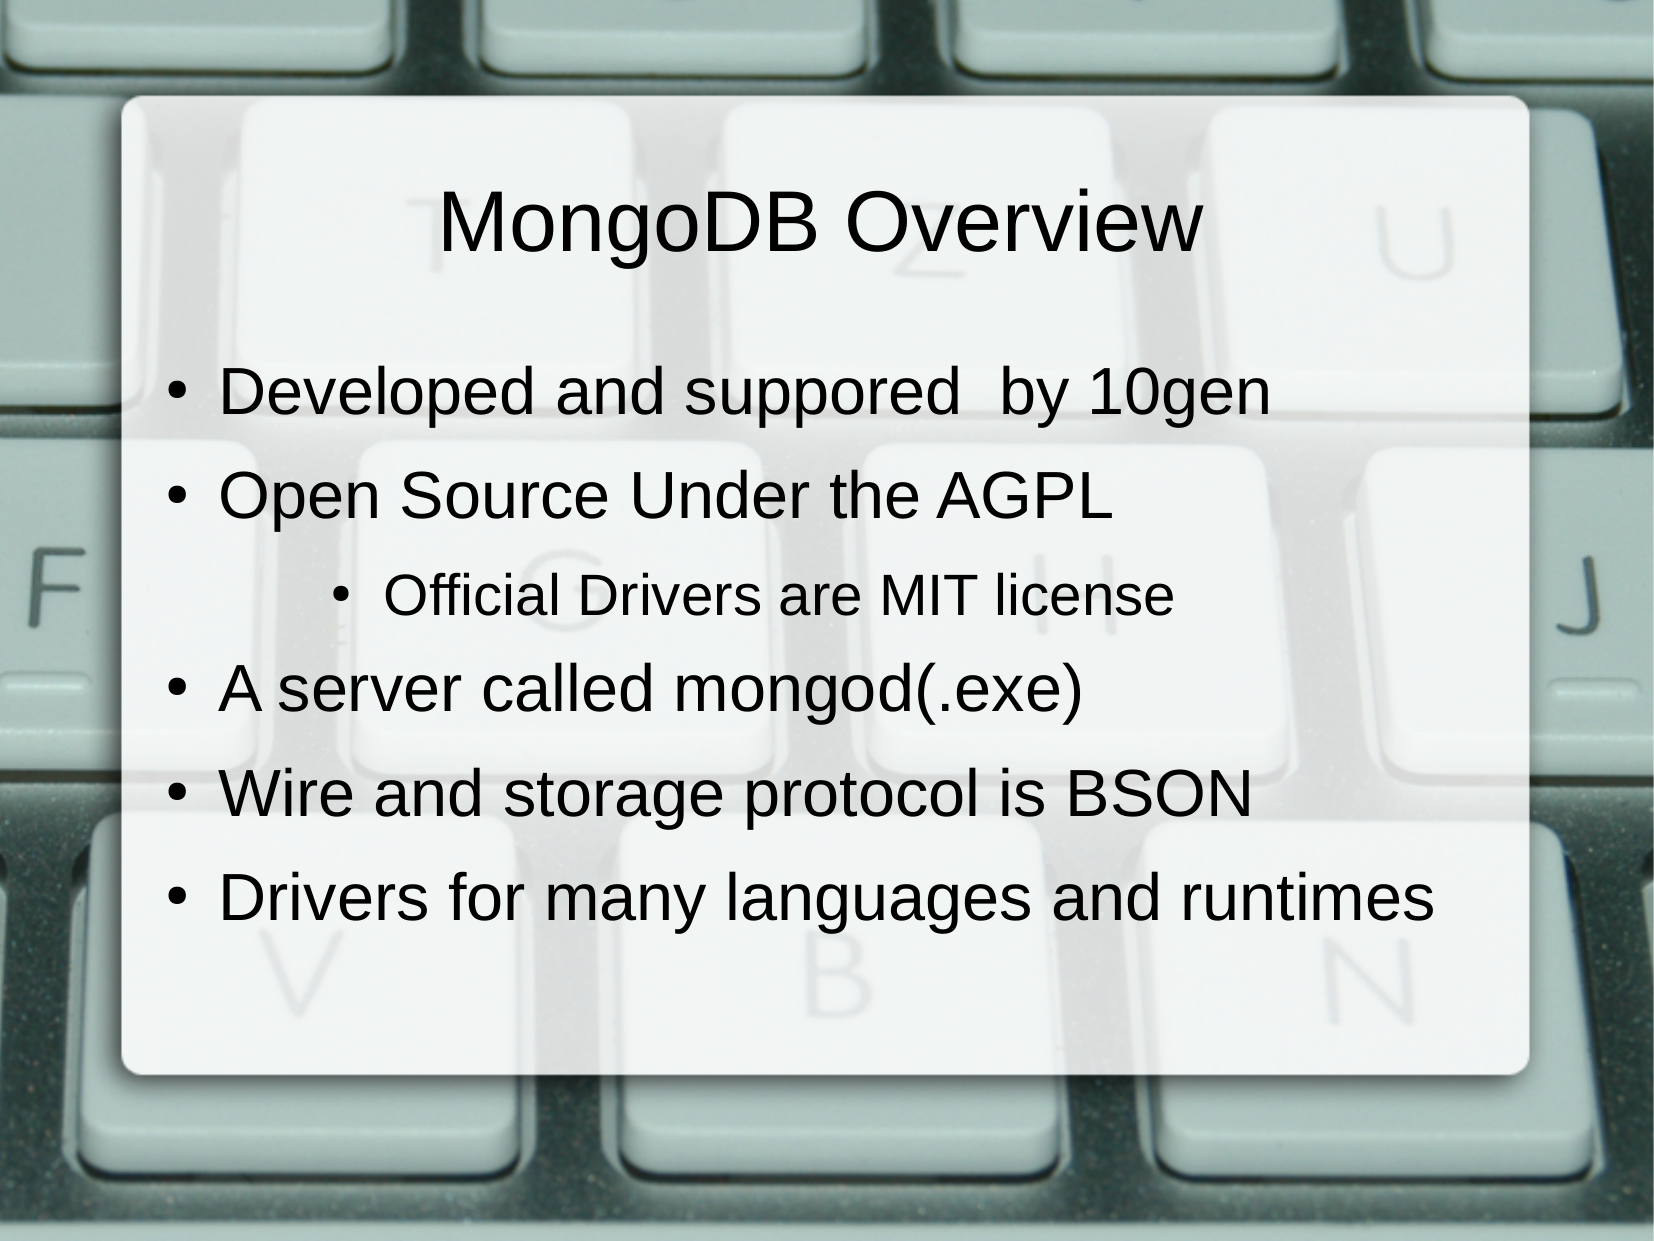

# MongoDB Overview
Developed and suppored by 10gen
Open Source Under the AGPL
Official Drivers are MIT license
A server called mongod(.exe)
Wire and storage protocol is BSON
Drivers for many languages and runtimes